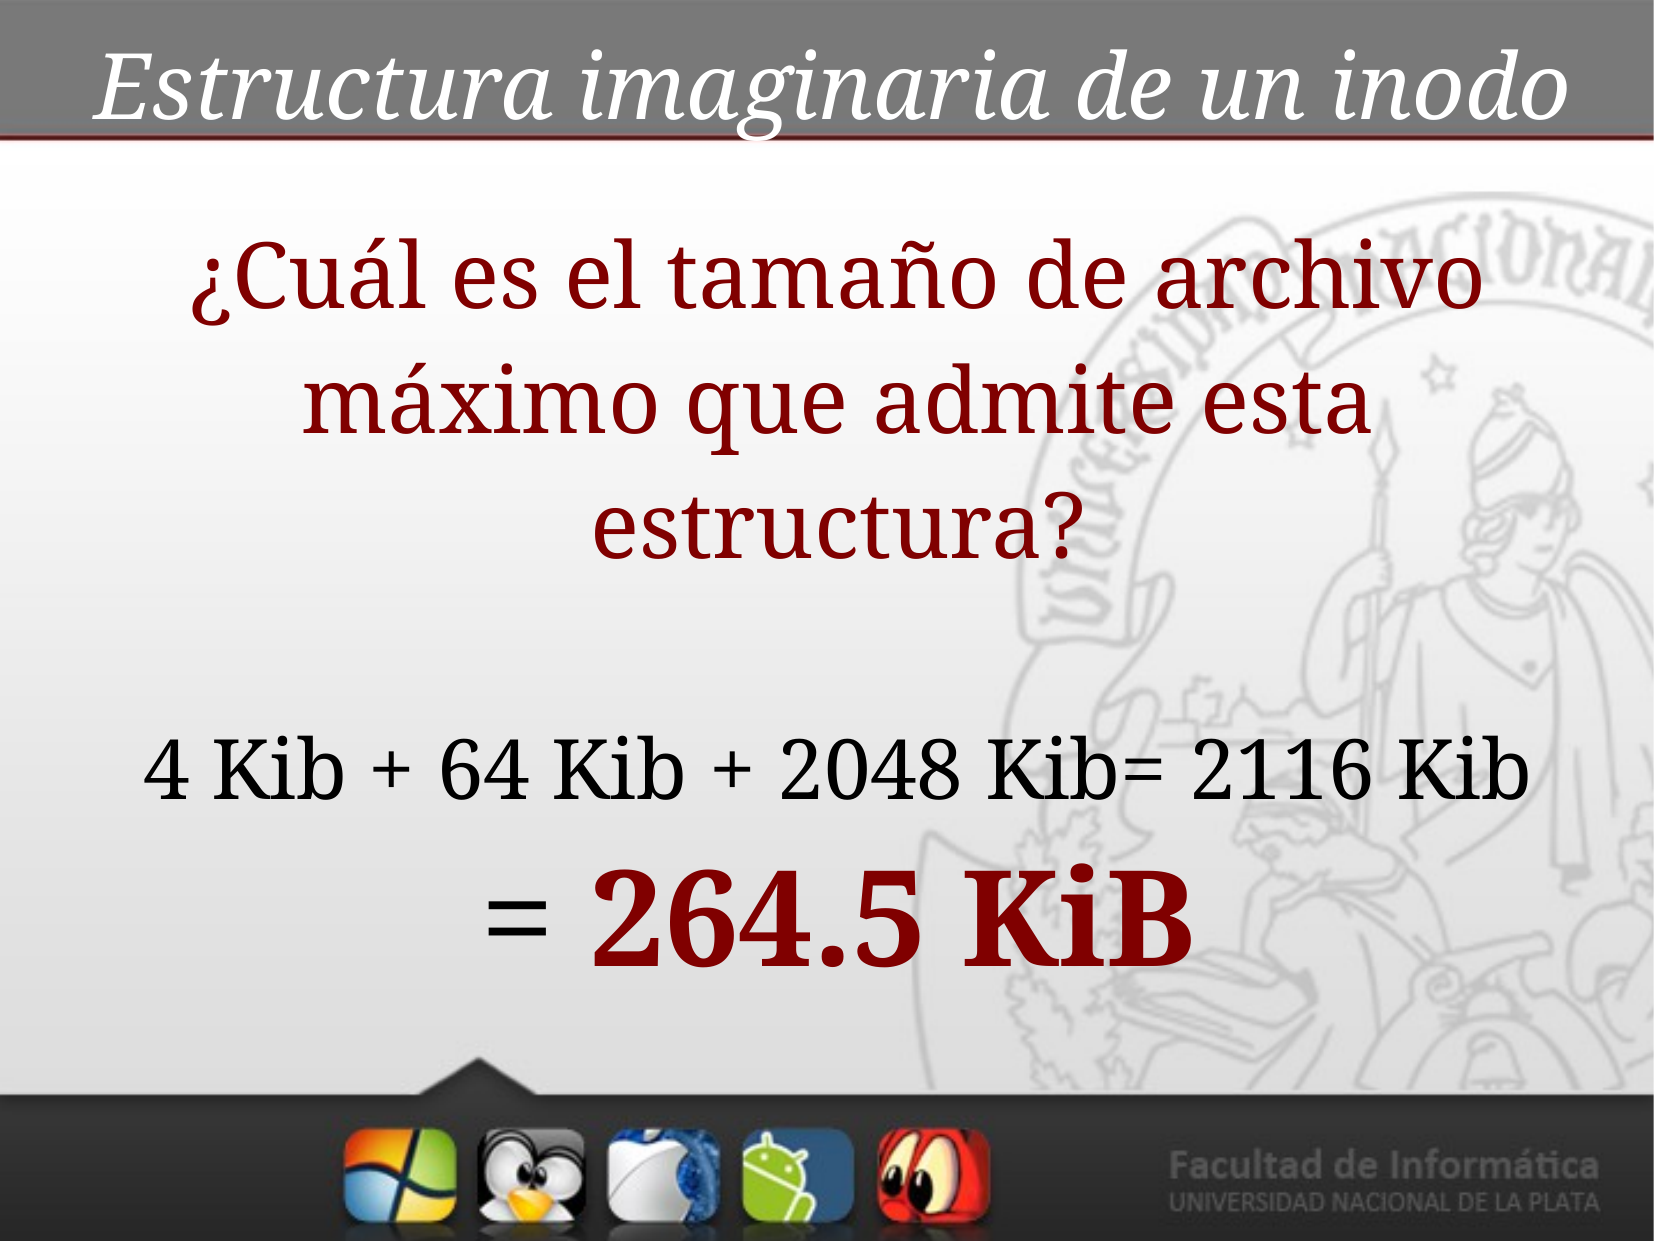

Estructura imaginaria de un inodo
# ¿Cuál es el tamaño de archivo máximo que admite esta estructura?
4 Kib + 64 Kib + 2048 Kib= 2116 Kib
= 264.5 KiB